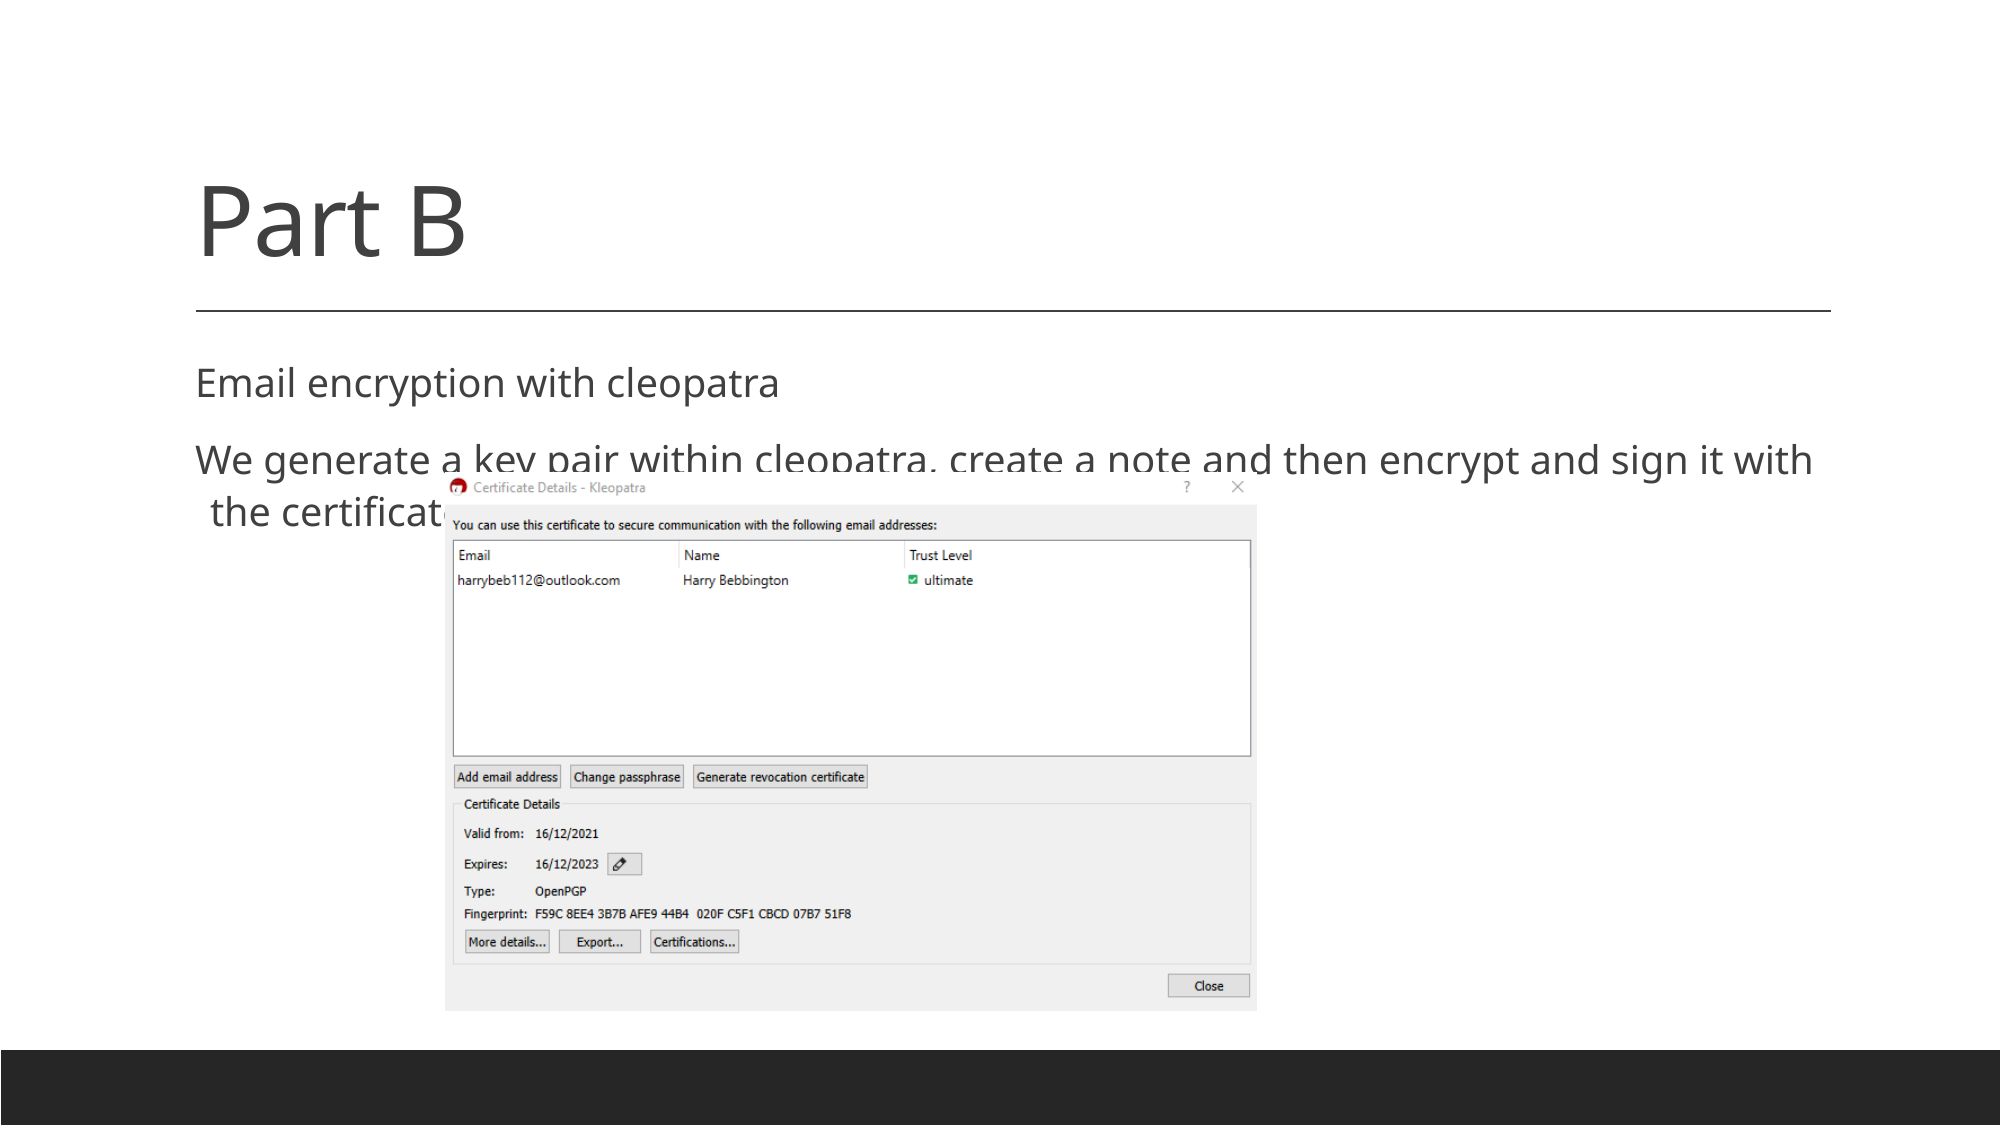

# Part B
Email encryption with cleopatra
We generate a key pair within cleopatra, create a note and then encrypt and sign it with the certificate.